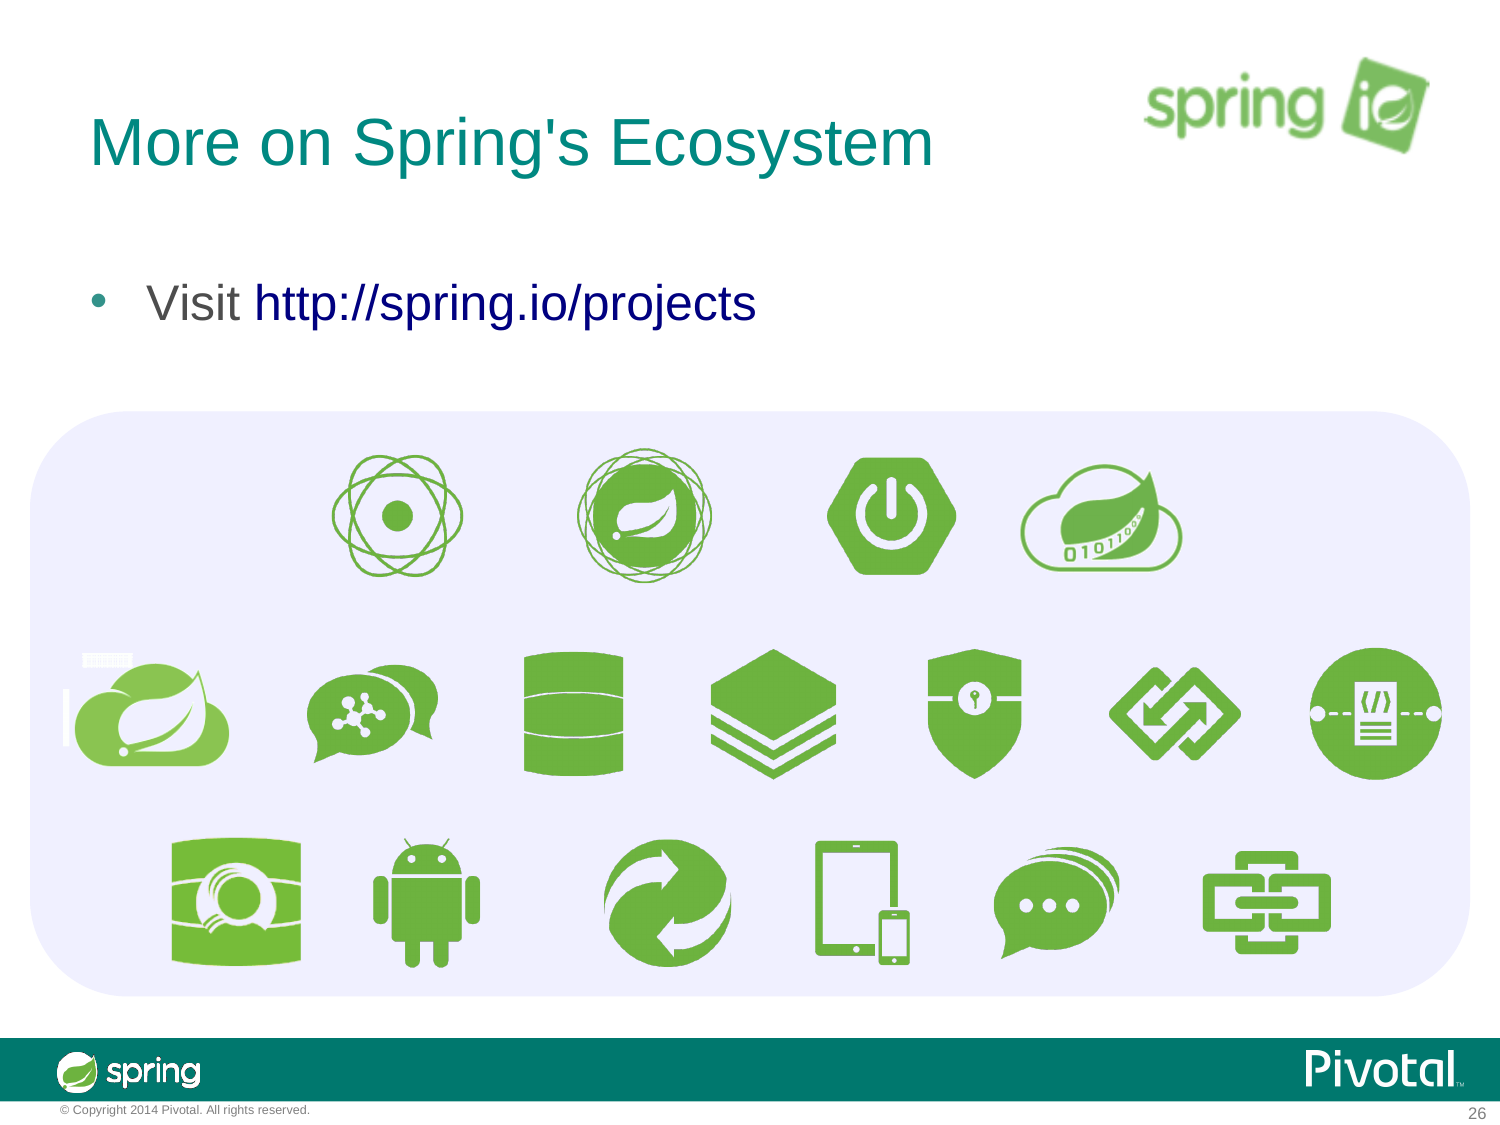

# More on Spring's Ecosystem
Visit http://spring.io/projects